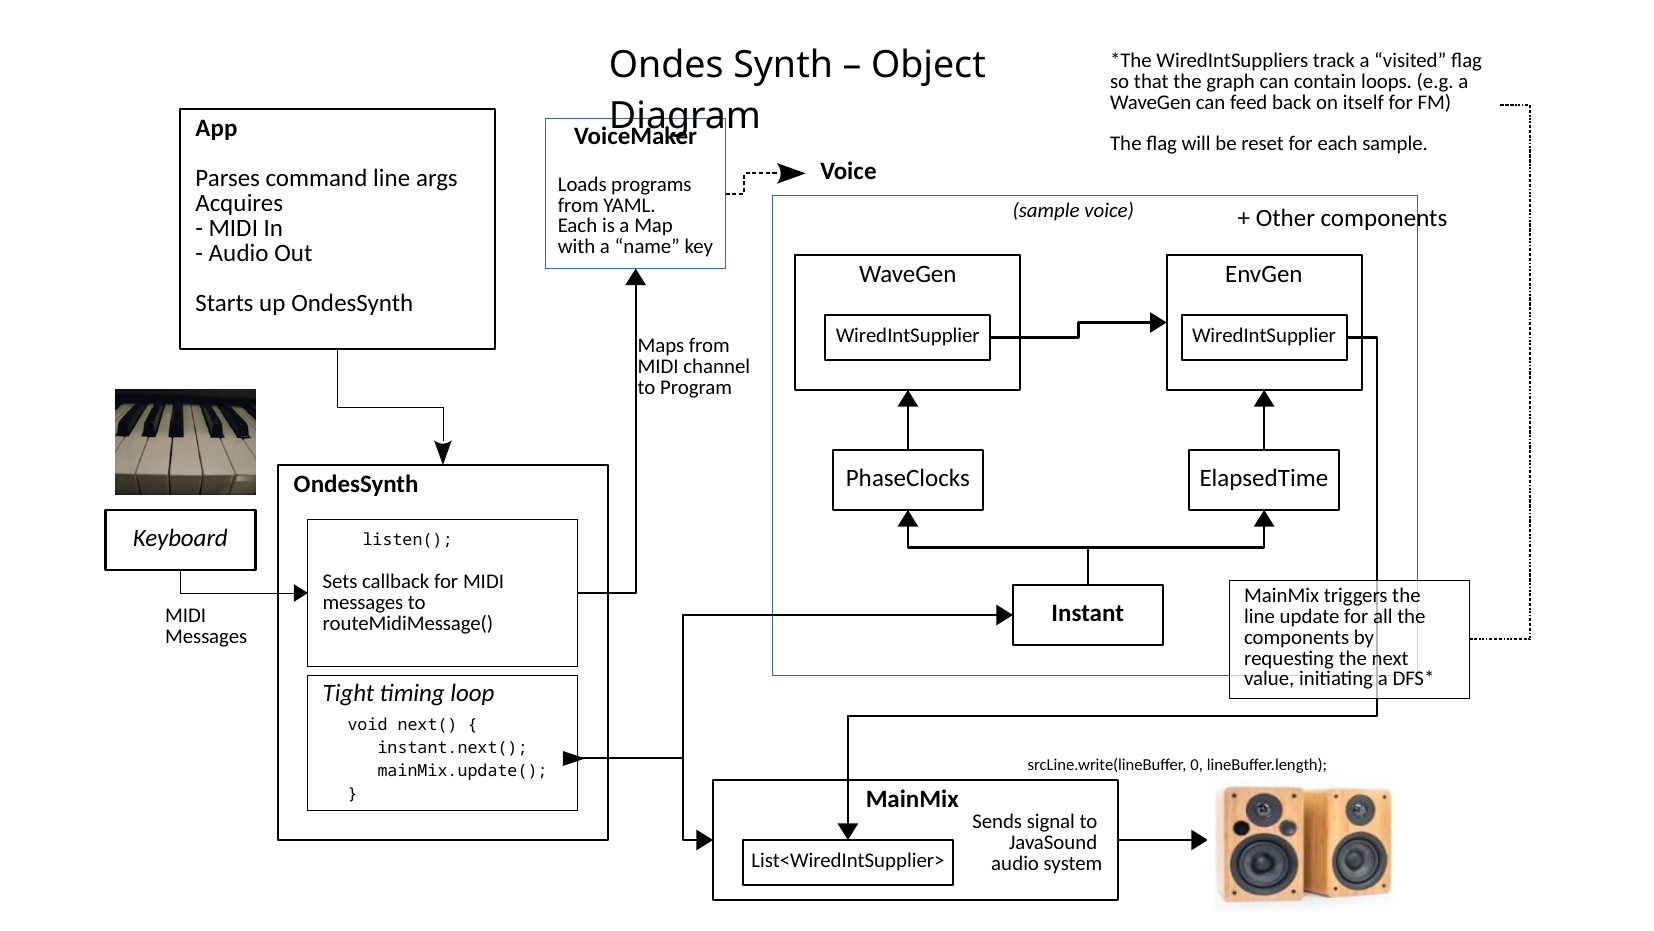

Ondes Synth – Object Diagram
*The WiredIntSuppliers track a “visited” flag so that the graph can contain loops. (e.g. a WaveGen can feed back on itself for FM)
The flag will be reset for each sample.
App
Parses command line args
Acquires
- MIDI In
- Audio Out
Starts up OndesSynth
VoiceMaker
Loads programs
from YAML.
Each is a Map
with a “name” key
Voice
(sample voice)
+ Other components
WaveGen
EnvGen
WiredIntSupplier
WiredIntSupplier
Maps from MIDI channel
to Program
PhaseClocks
ElapsedTime
OndesSynth
Keyboard
 listen();
Sets callback for MIDI messages to routeMidiMessage()
MainMix triggers the line update for all the components by requesting the next value, initiating a DFS*
Instant
MIDI
Messages
Tight timing loop
 void next() {
 instant.next();
 mainMix.update();
 }
srcLine.write(lineBuffer, 0, lineBuffer.length);
MainMix
Sends signal to
JavaSound
audio system
List<WiredIntSupplier>